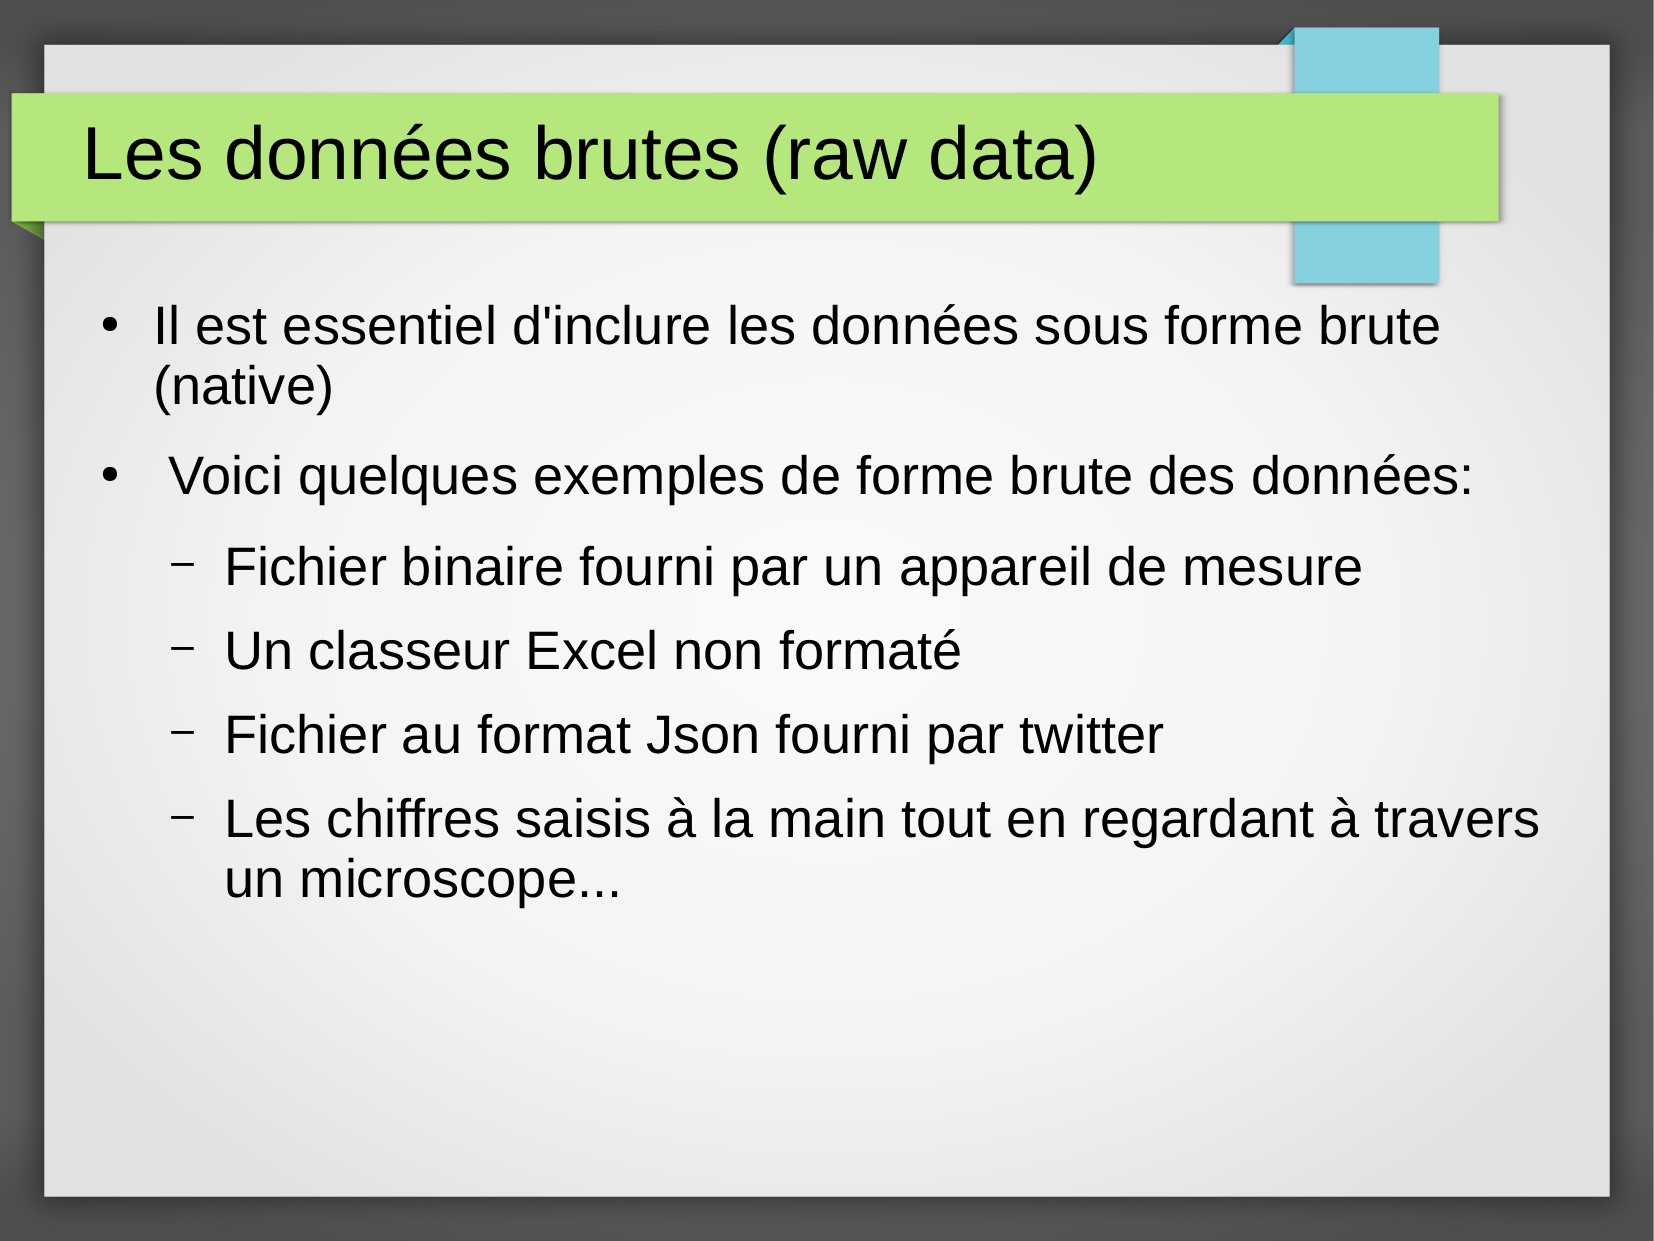

# Les données brutes (raw data)
Il est essentiel d'inclure les données sous forme brute (native)
 Voici quelques exemples de forme brute des données:
Fichier binaire fourni par un appareil de mesure
Un classeur Excel non formaté
Fichier au format Json fourni par twitter
Les chiffres saisis à la main tout en regardant à travers un microscope...